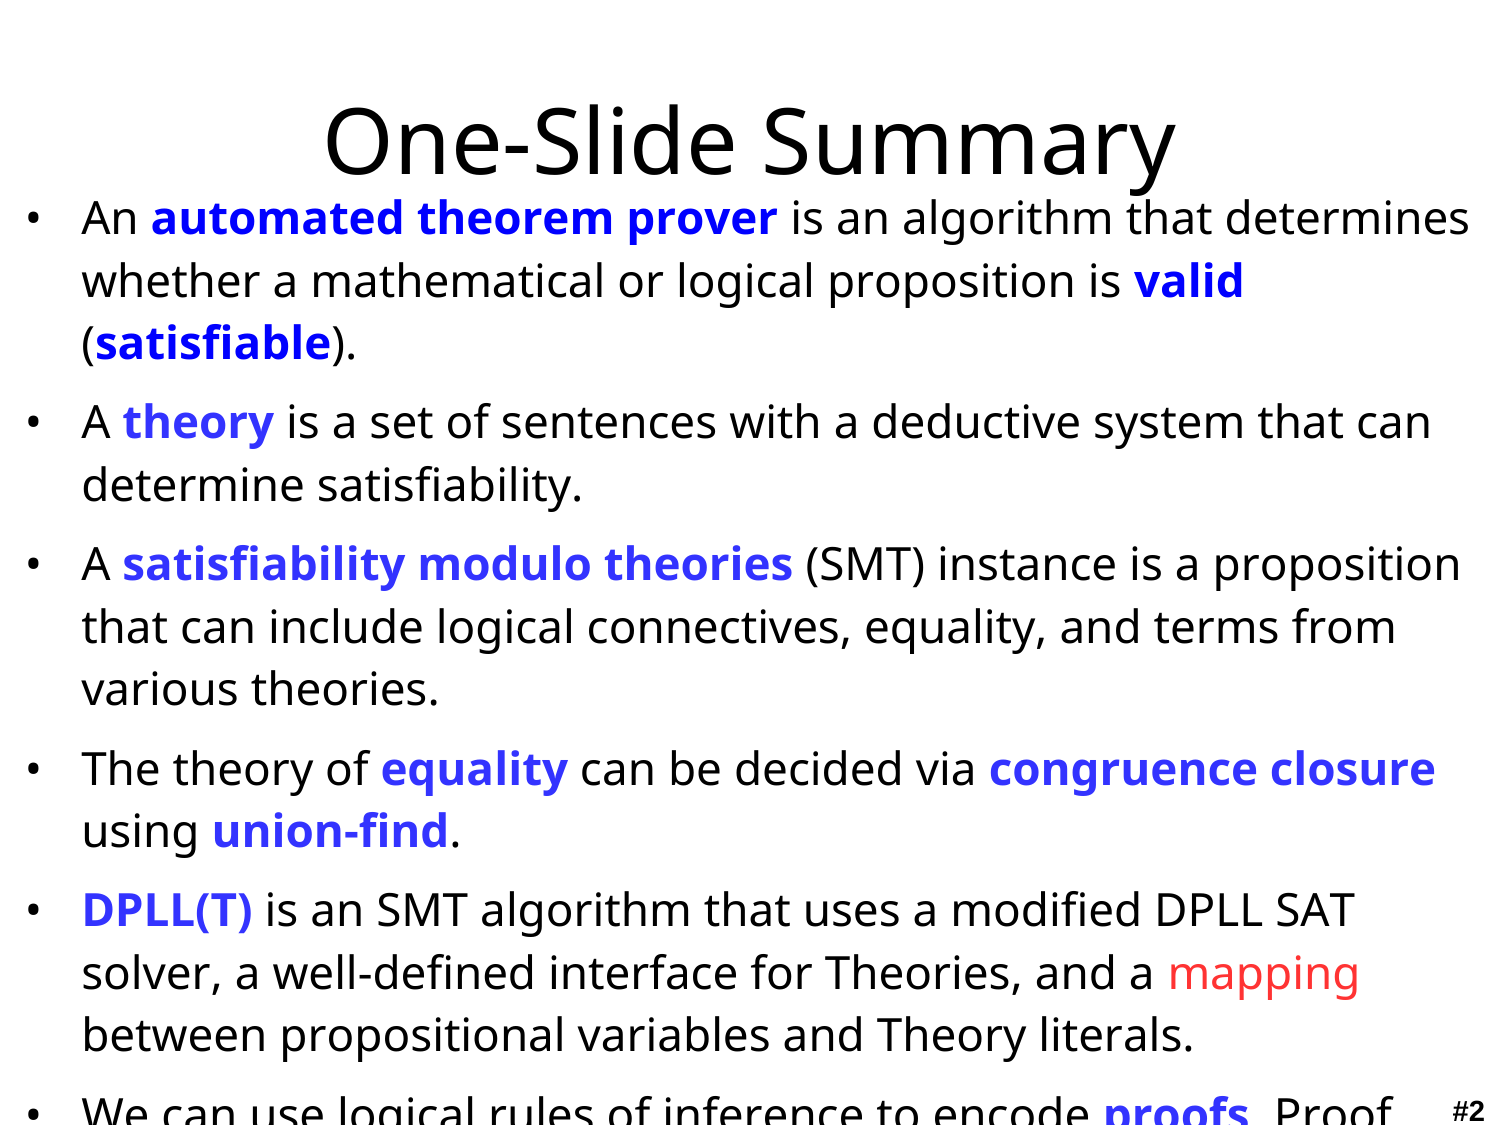

# One-Slide Summary
An automated theorem prover is an algorithm that determines whether a mathematical or logical proposition is valid (satisfiable).
A theory is a set of sentences with a deductive system that can determine satisfiability.
A satisfiability modulo theories (SMT) instance is a proposition that can include logical connectives, equality, and terms from various theories.
The theory of equality can be decided via congruence closure using union-find.
DPLL(T) is an SMT algorithm that uses a modified DPLL SAT solver, a well-defined interface for Theories, and a mapping between propositional variables and Theory literals.
We can use logical rules of inference to encode proofs. Proof checking is like type checking.
2